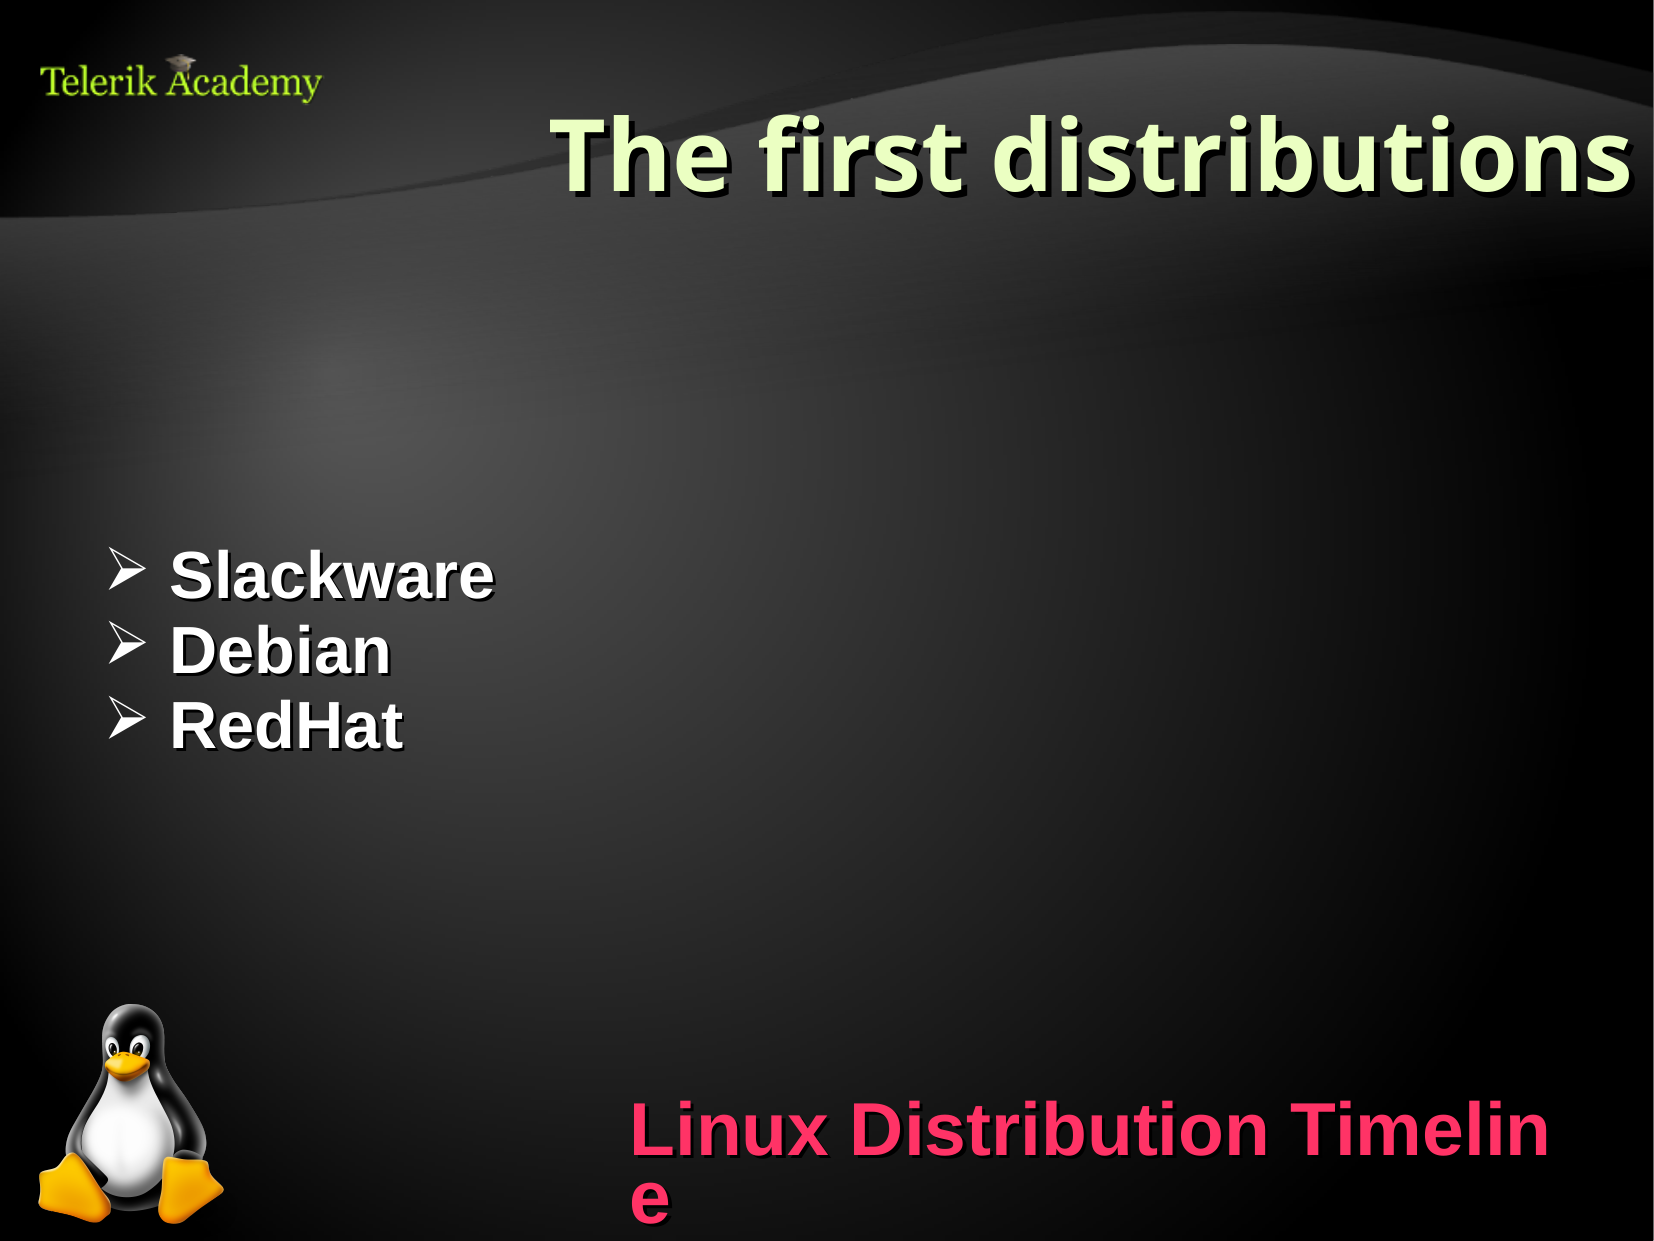

# The first distributions
 Slackware
 Debian
 RedHat
Linux Distribution Timeline